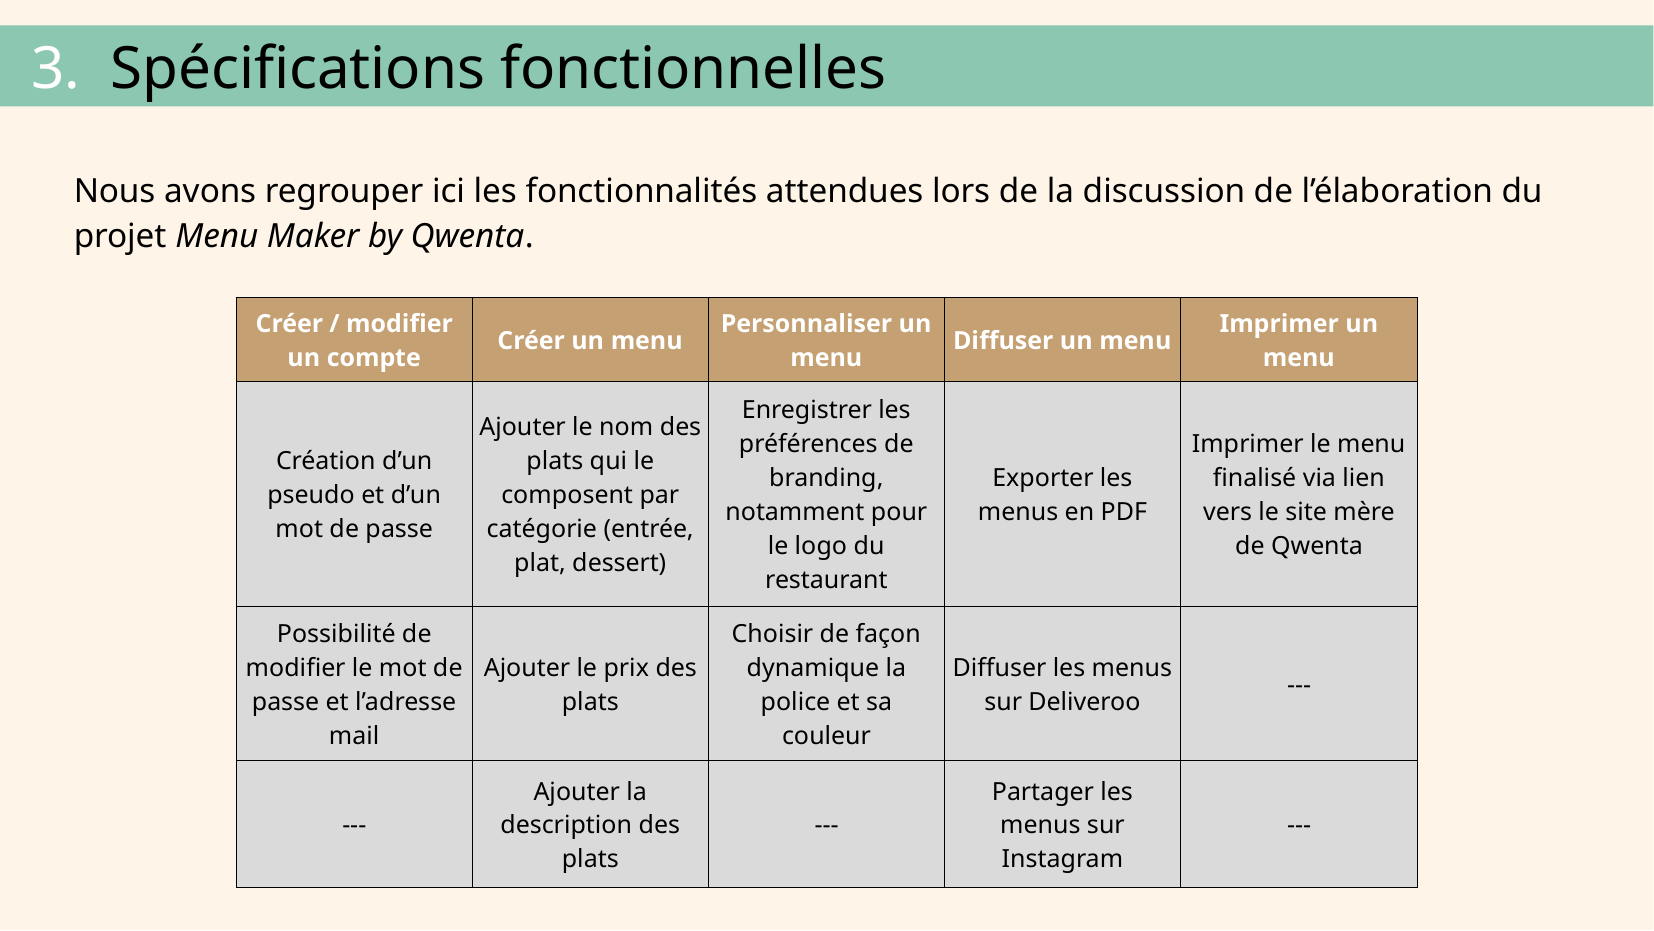

# 3. Spécifications fonctionnelles
Nous avons regrouper ici les fonctionnalités attendues lors de la discussion de l’élaboration du projet Menu Maker by Qwenta.
| Créer / modifier un compte | Créer un menu | Personnaliser un menu | Diffuser un menu | Imprimer un menu |
| --- | --- | --- | --- | --- |
| Création d’un pseudo et d’un mot de passe | Ajouter le nom des plats qui le composent par catégorie (entrée, plat, dessert) | Enregistrer les préférences de branding, notamment pour le logo du restaurant | Exporter les menus en PDF | Imprimer le menu finalisé via lien vers le site mère de Qwenta |
| Possibilité de modifier le mot de passe et l’adresse mail | Ajouter le prix des plats | Choisir de façon dynamique la police et sa couleur | Diffuser les menus sur Deliveroo | --- |
| --- | Ajouter la description des plats | --- | Partager les menus sur Instagram | --- |